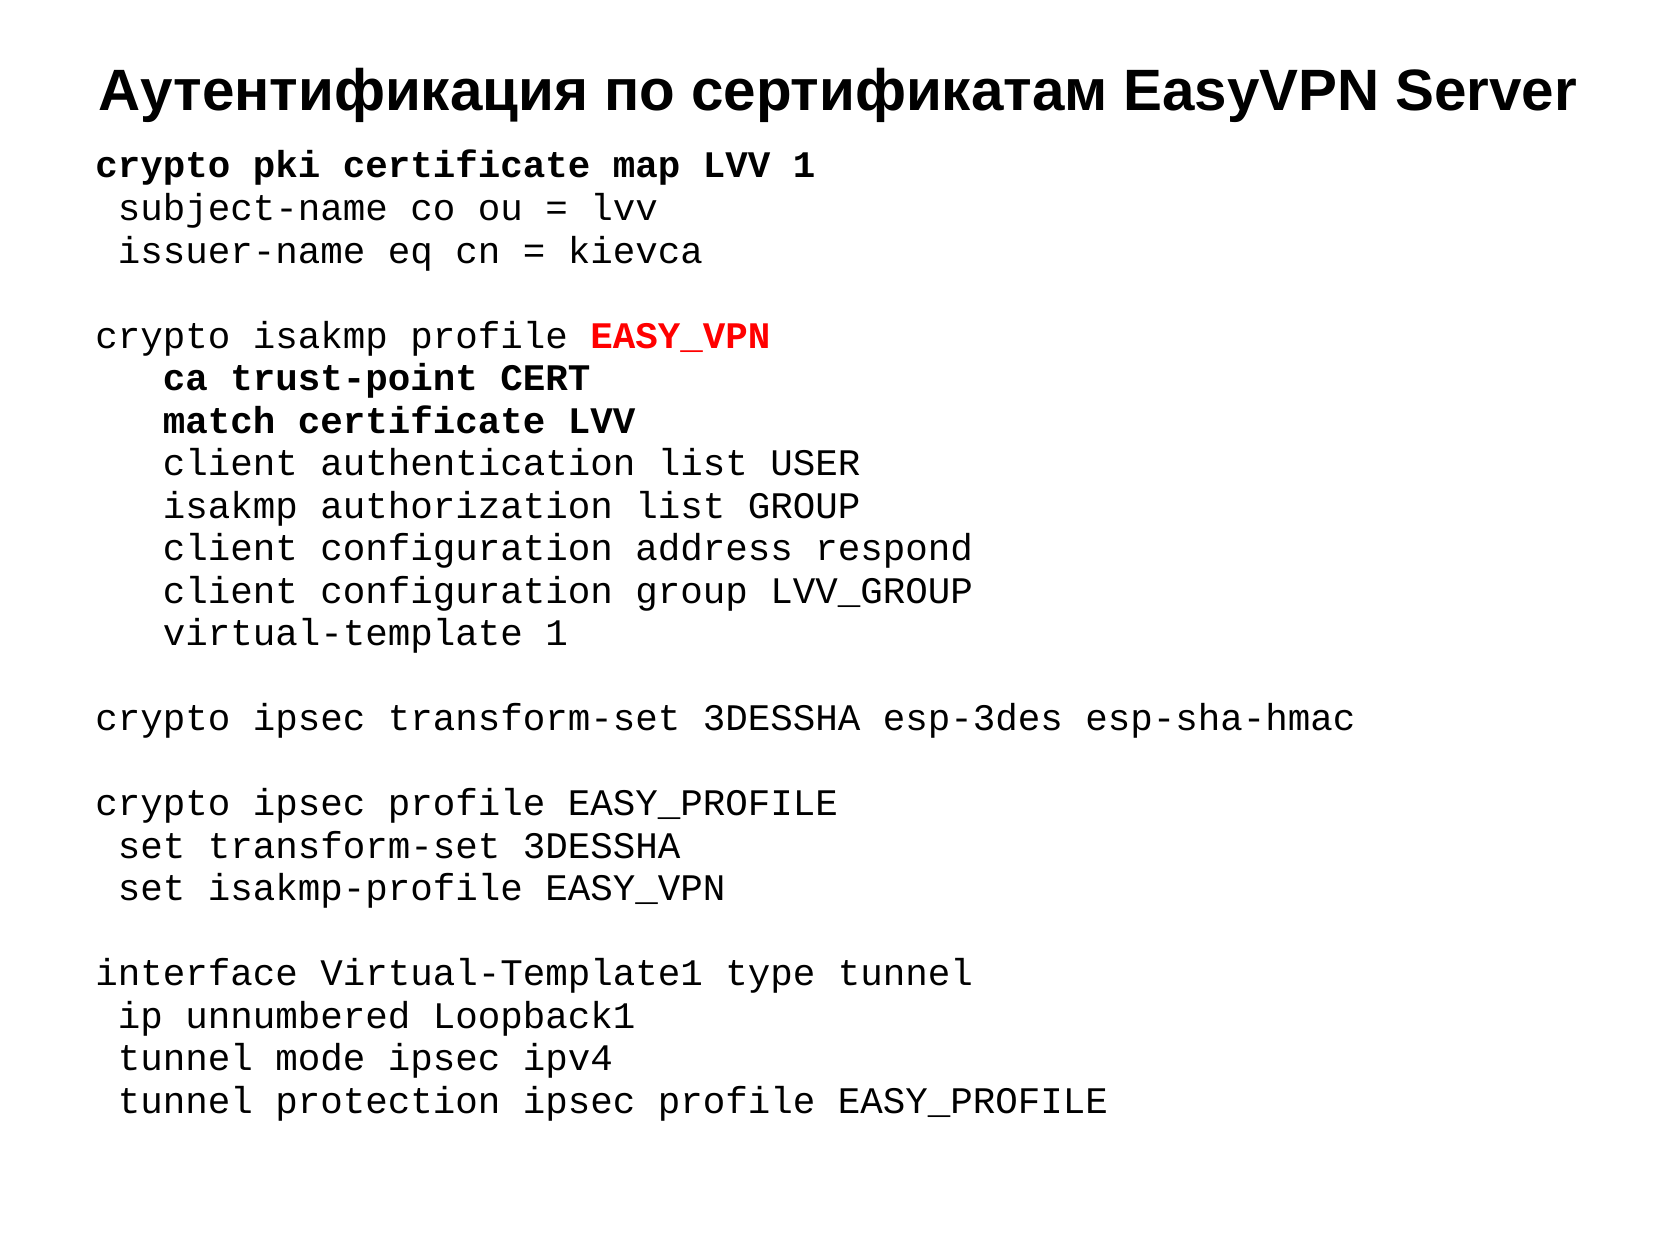

Аутентификация по сертификатам EasyVPN Server
# crypto pki certificate map LVV 1
 subject-name co ou = lvv
 issuer-name eq cn = kievca
crypto isakmp profile EASY_VPN
 ca trust-point CERT
 match certificate LVV
 client authentication list USER
 isakmp authorization list GROUP
 client configuration address respond
 client configuration group LVV_GROUP
 virtual-template 1
crypto ipsec transform-set 3DESSHA esp-3des esp-sha-hmac
crypto ipsec profile EASY_PROFILE
 set transform-set 3DESSHA
 set isakmp-profile EASY_VPN
interface Virtual-Template1 type tunnel
 ip unnumbered Loopback1
 tunnel mode ipsec ipv4
 tunnel protection ipsec profile EASY_PROFILE